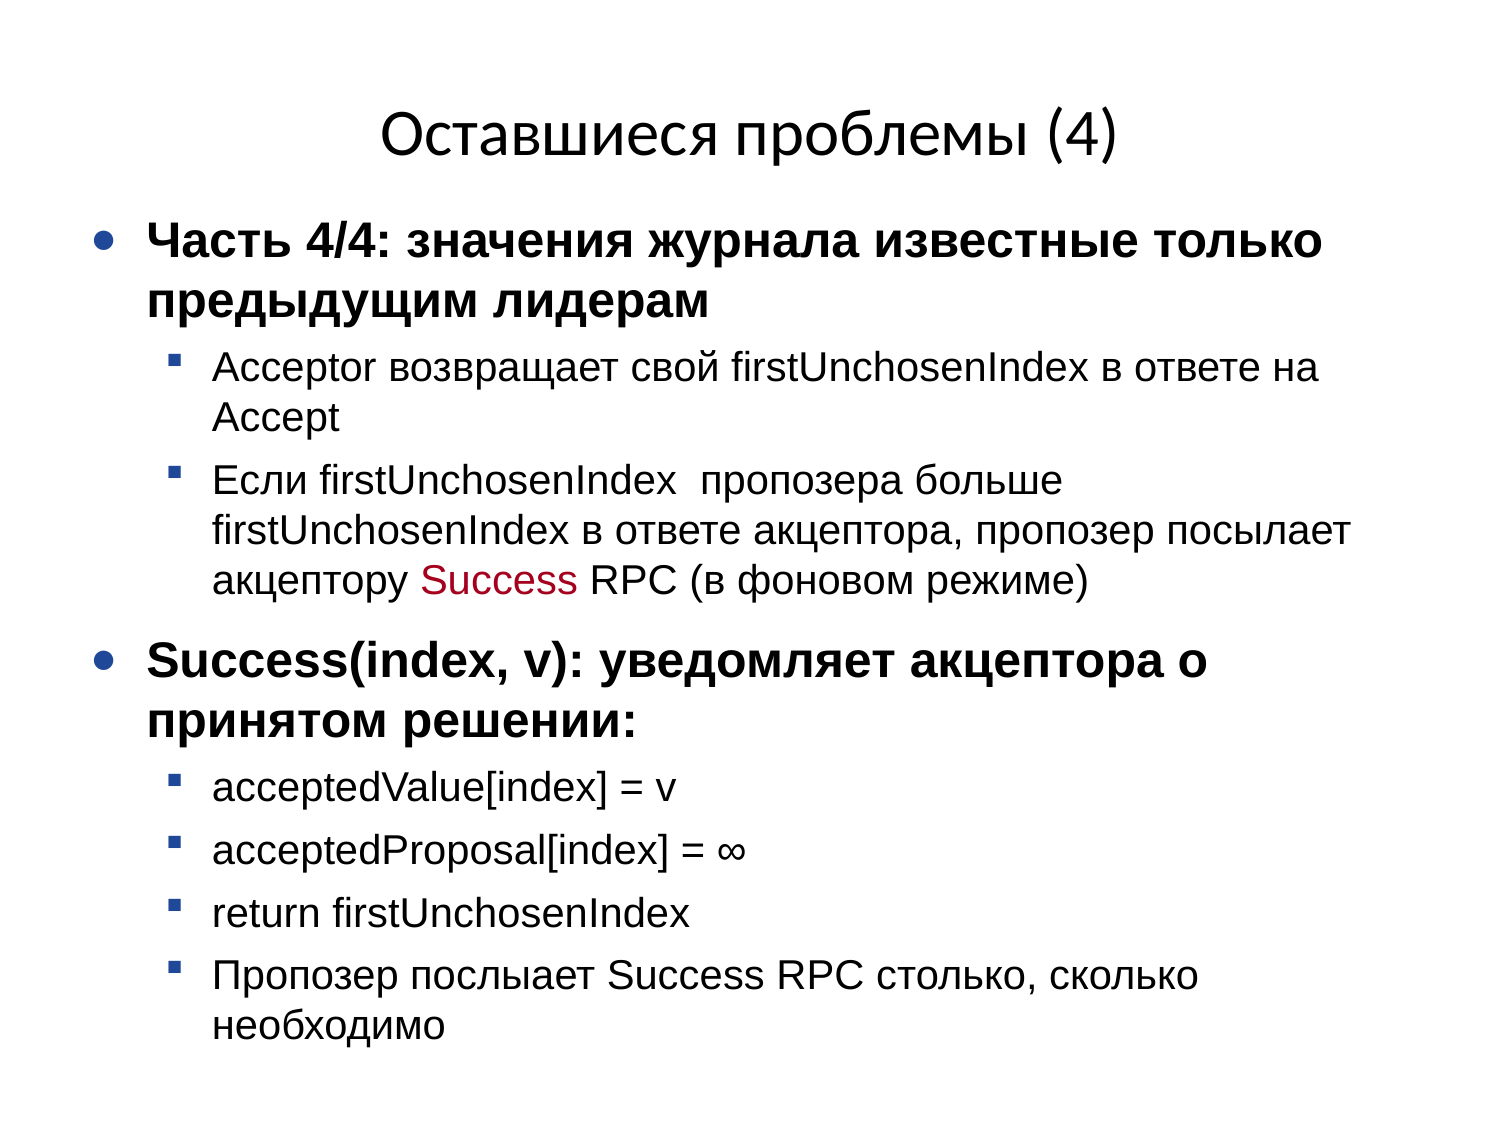

# Оставшиеся проблемы (4)
Часть 4/4: значения журнала известные только предыдущим лидерам
Acceptor возвращает свой firstUnchosenIndex в ответе на Accept
Если firstUnchosenIndex пропозера больше firstUnchosenIndex в ответе акцептора, пропозер посылает акцептору Success RPC (в фоновом режиме)
Success(index, v): уведомляет акцептора о принятом решении:
acceptedValue[index] = v
acceptedProposal[index] = ∞
return firstUnchosenIndex
Пропозер послыает Success RPC столько, сколько необходимо